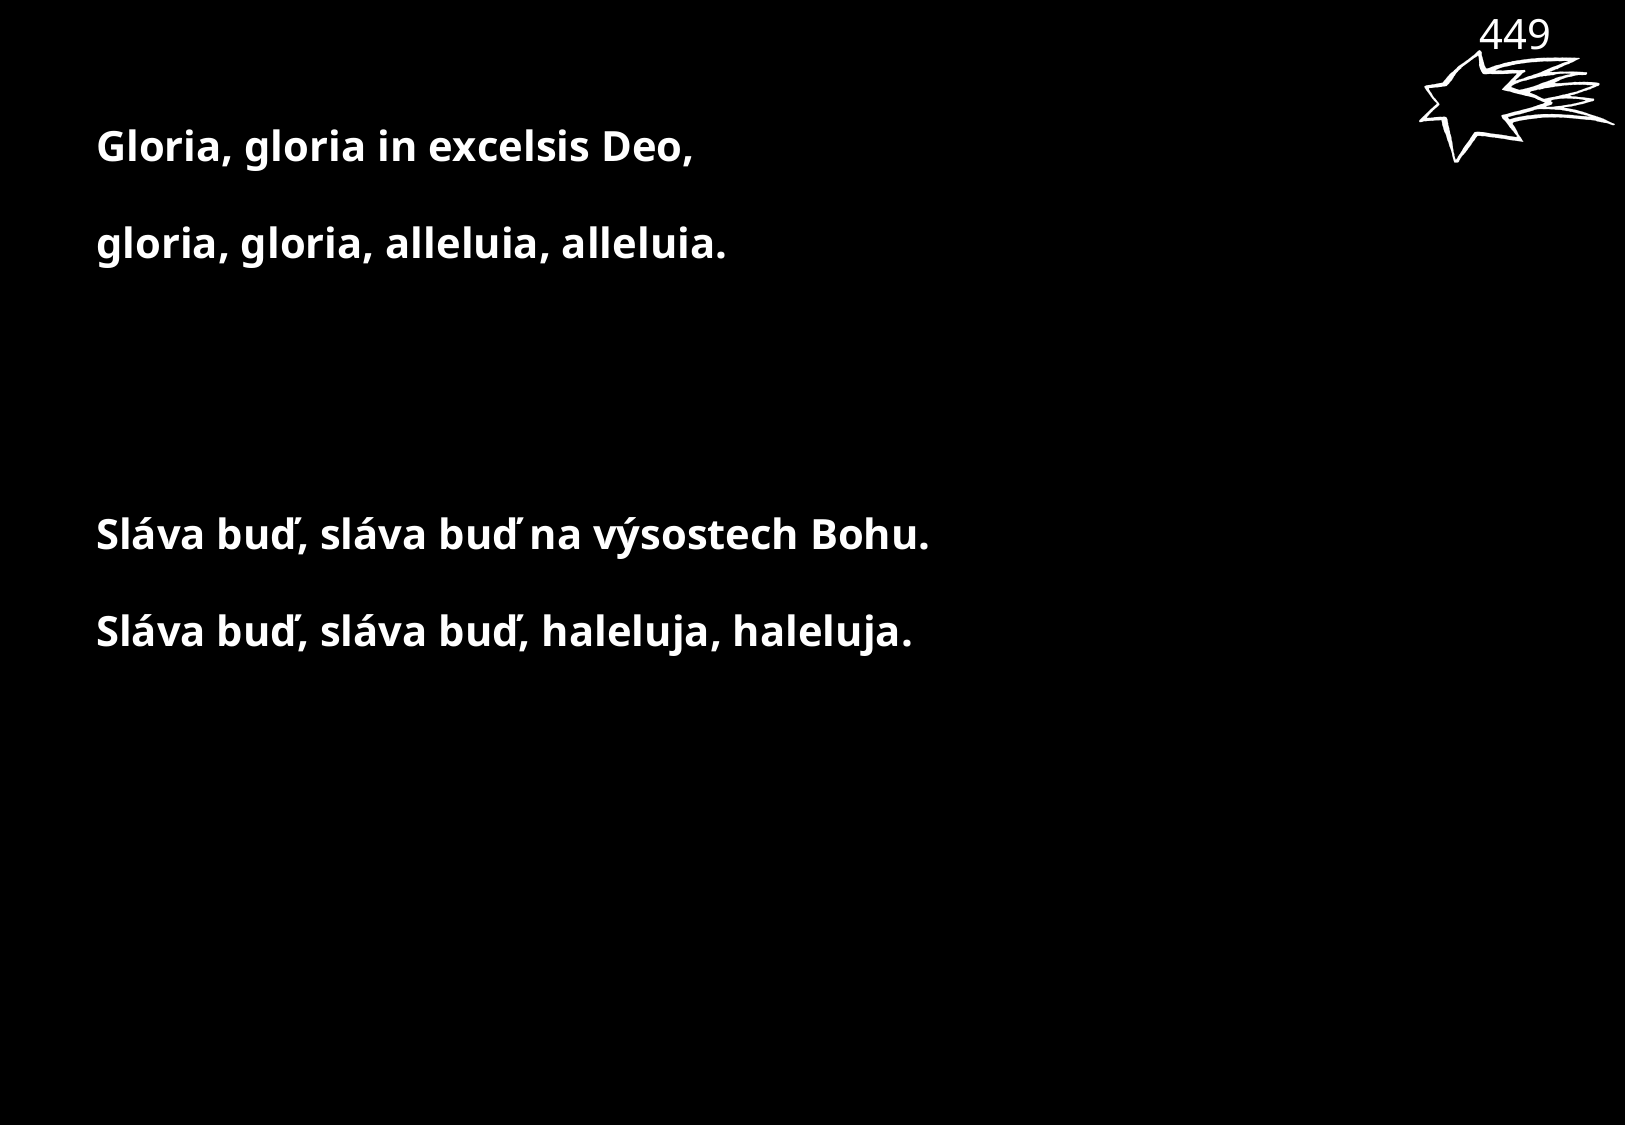

449
# Gloria, gloria in excelsis Deo,
gloria, gloria, alleluia, alleluia.
Sláva buď, sláva buď na výsostech Bohu.
Sláva buď, sláva buď, haleluja, haleluja.